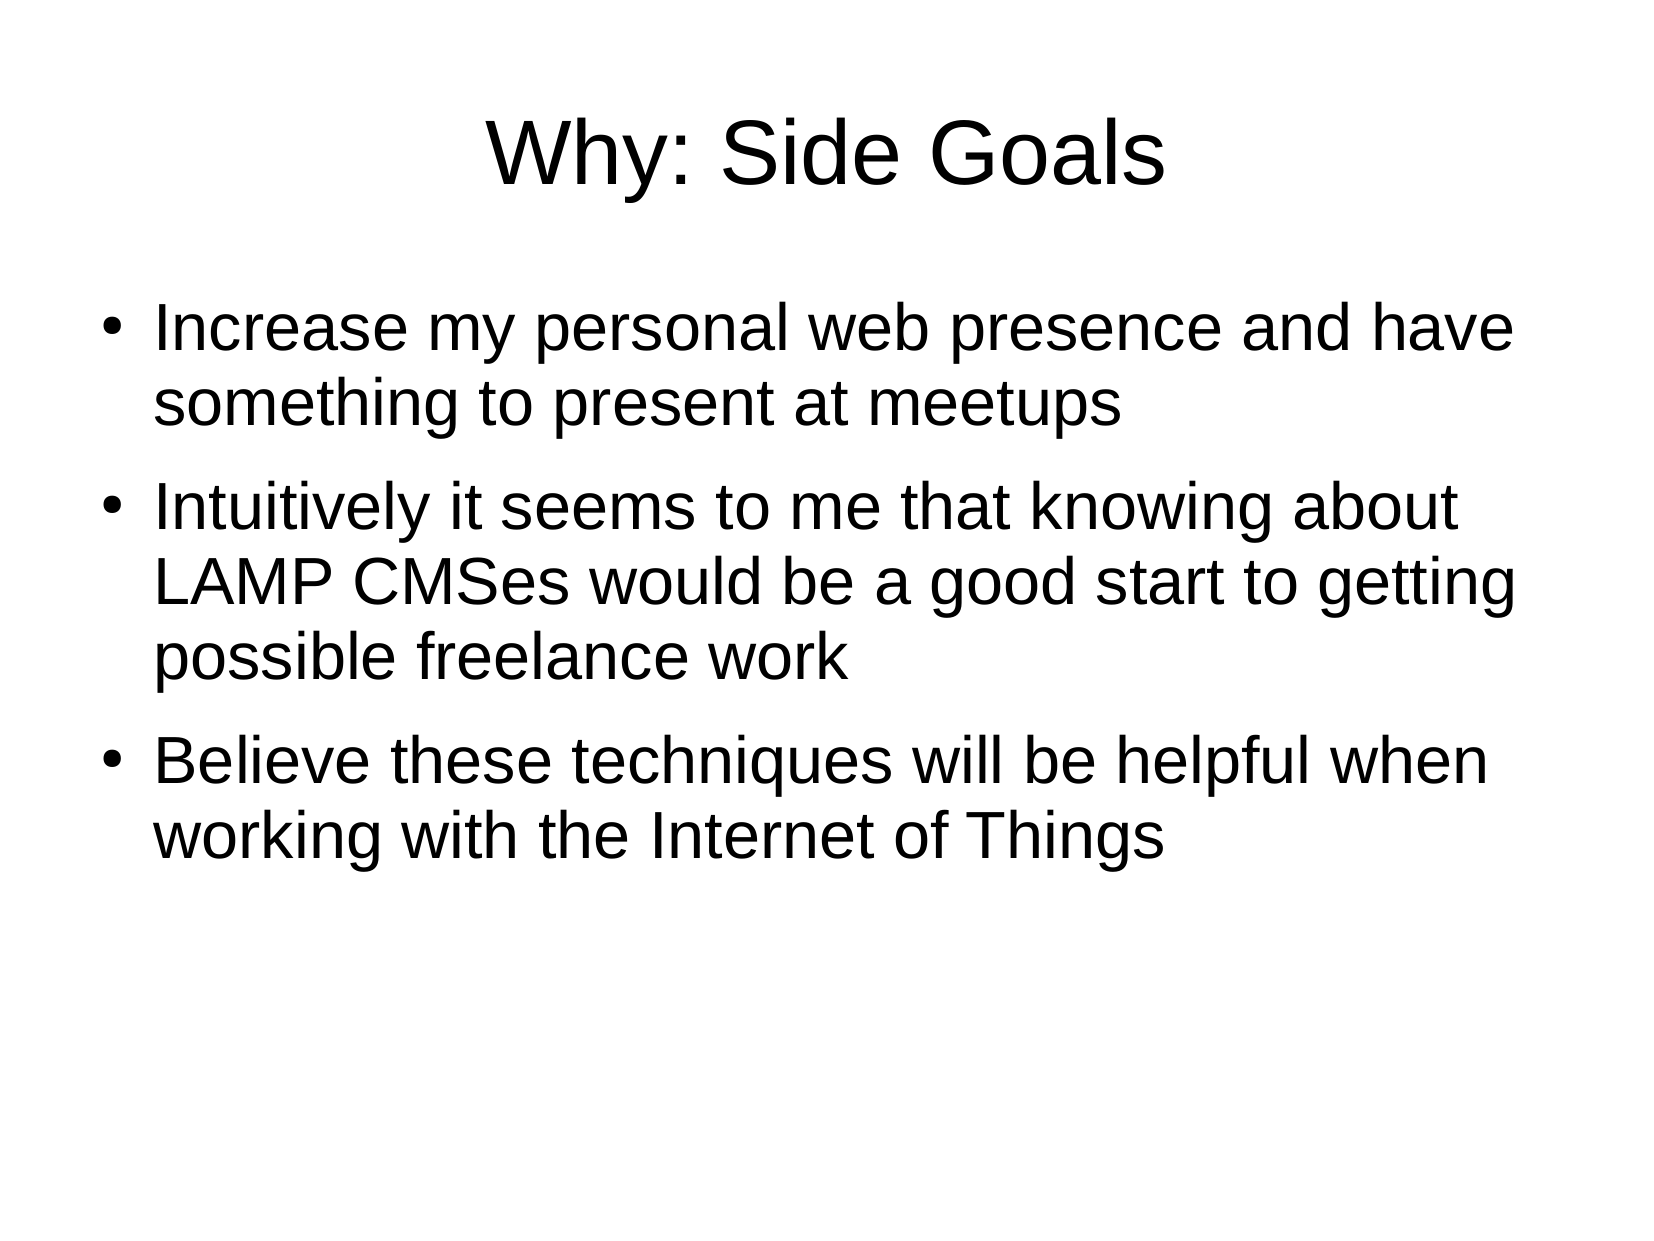

# Why: Side Goals
Increase my personal web presence and have something to present at meetups
Intuitively it seems to me that knowing about LAMP CMSes would be a good start to getting possible freelance work
Believe these techniques will be helpful when working with the Internet of Things